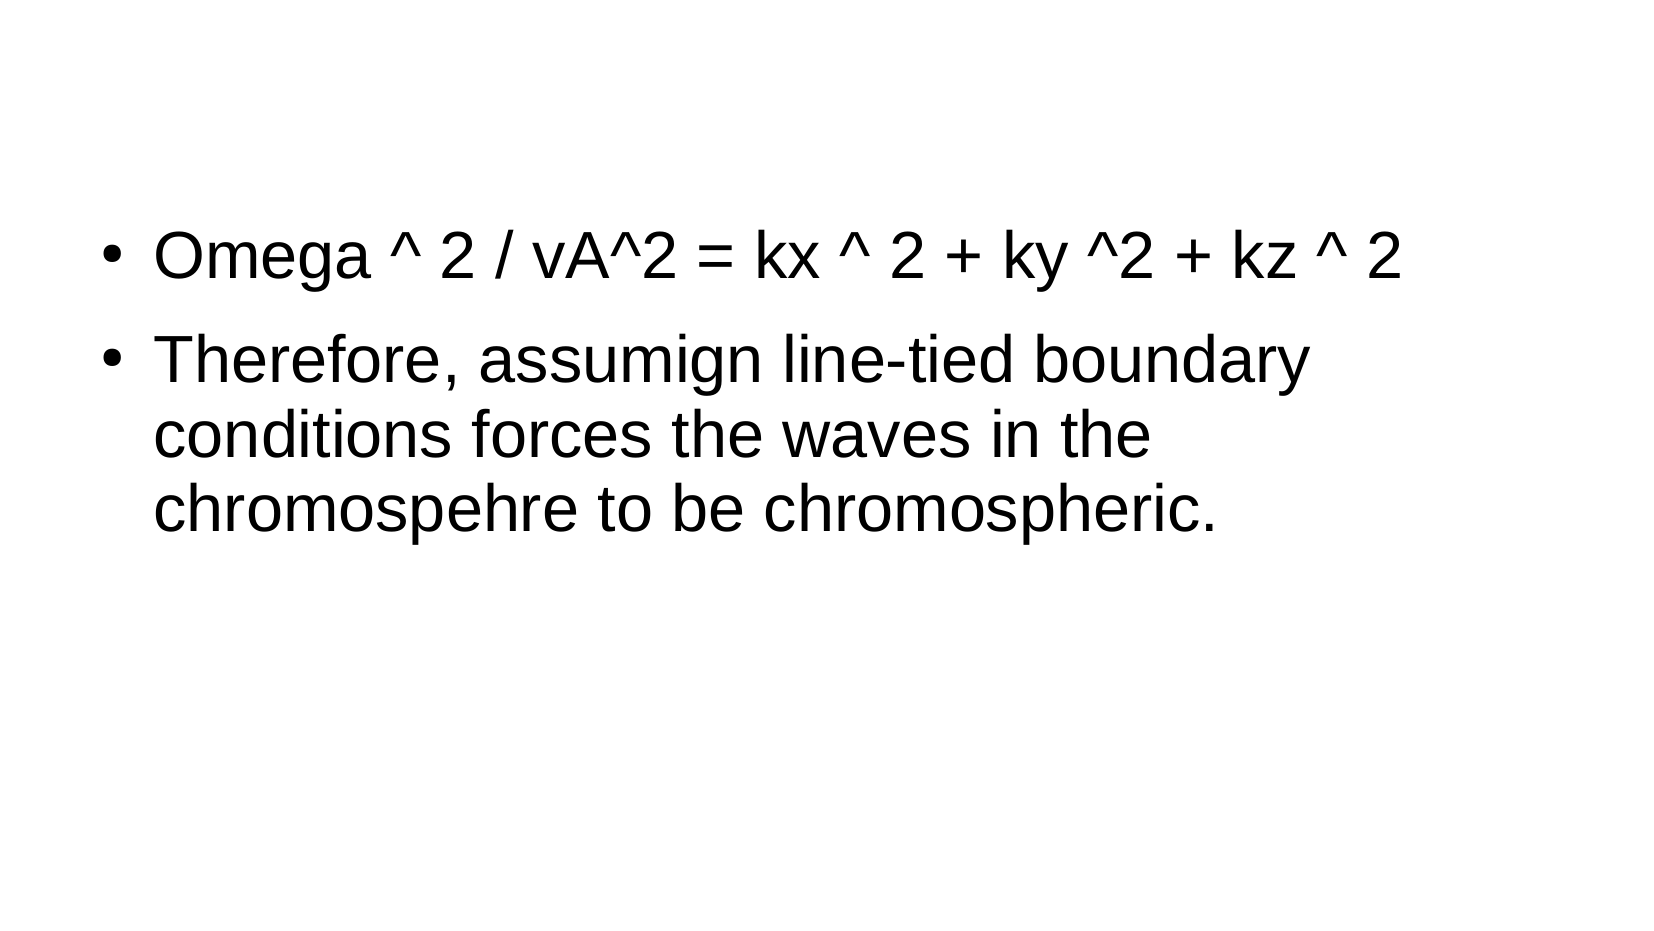

#
Omega ^ 2 / vA^2 = kx ^ 2 + ky ^2 + kz ^ 2
Therefore, assumign line-tied boundary conditions forces the waves in the chromospehre to be chromospheric.